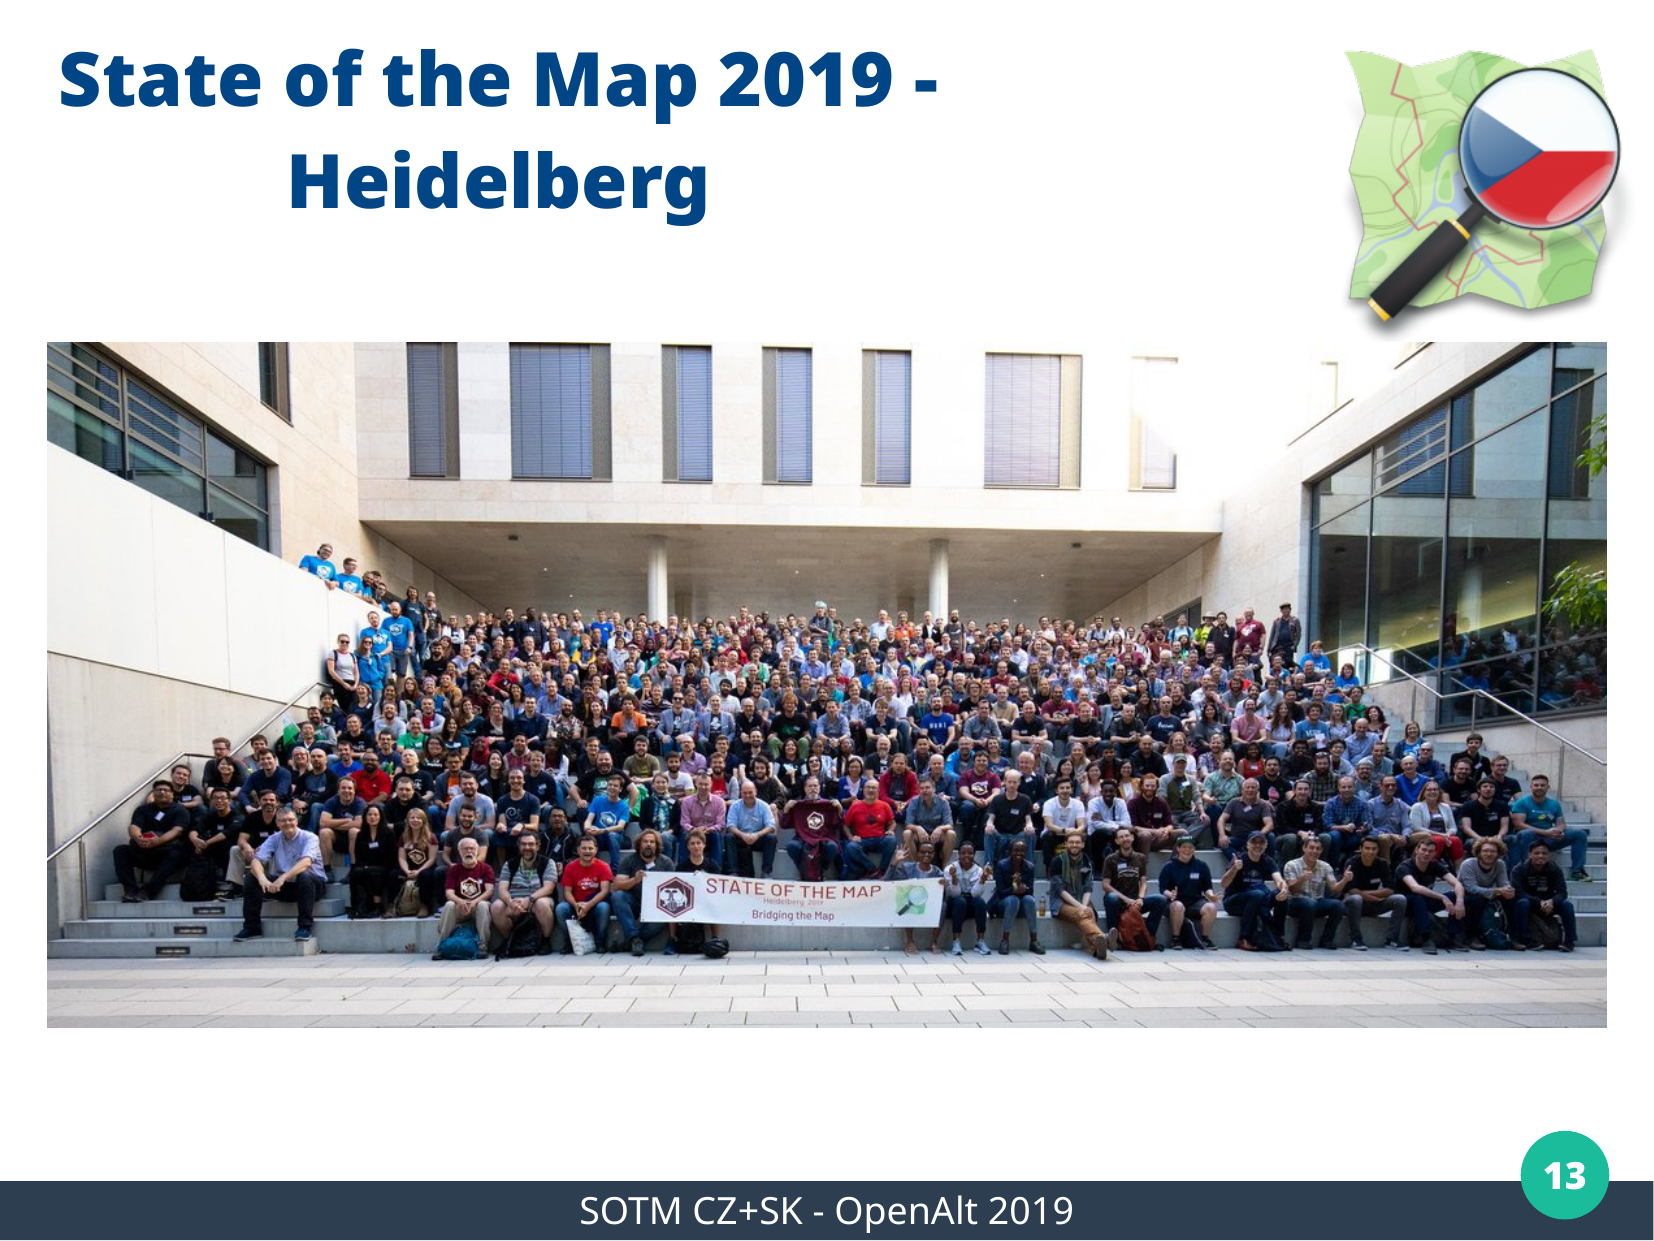

State of the Map 2019 - Heidelberg
#
13
SOTM CZ+SK - OpenAlt 2019